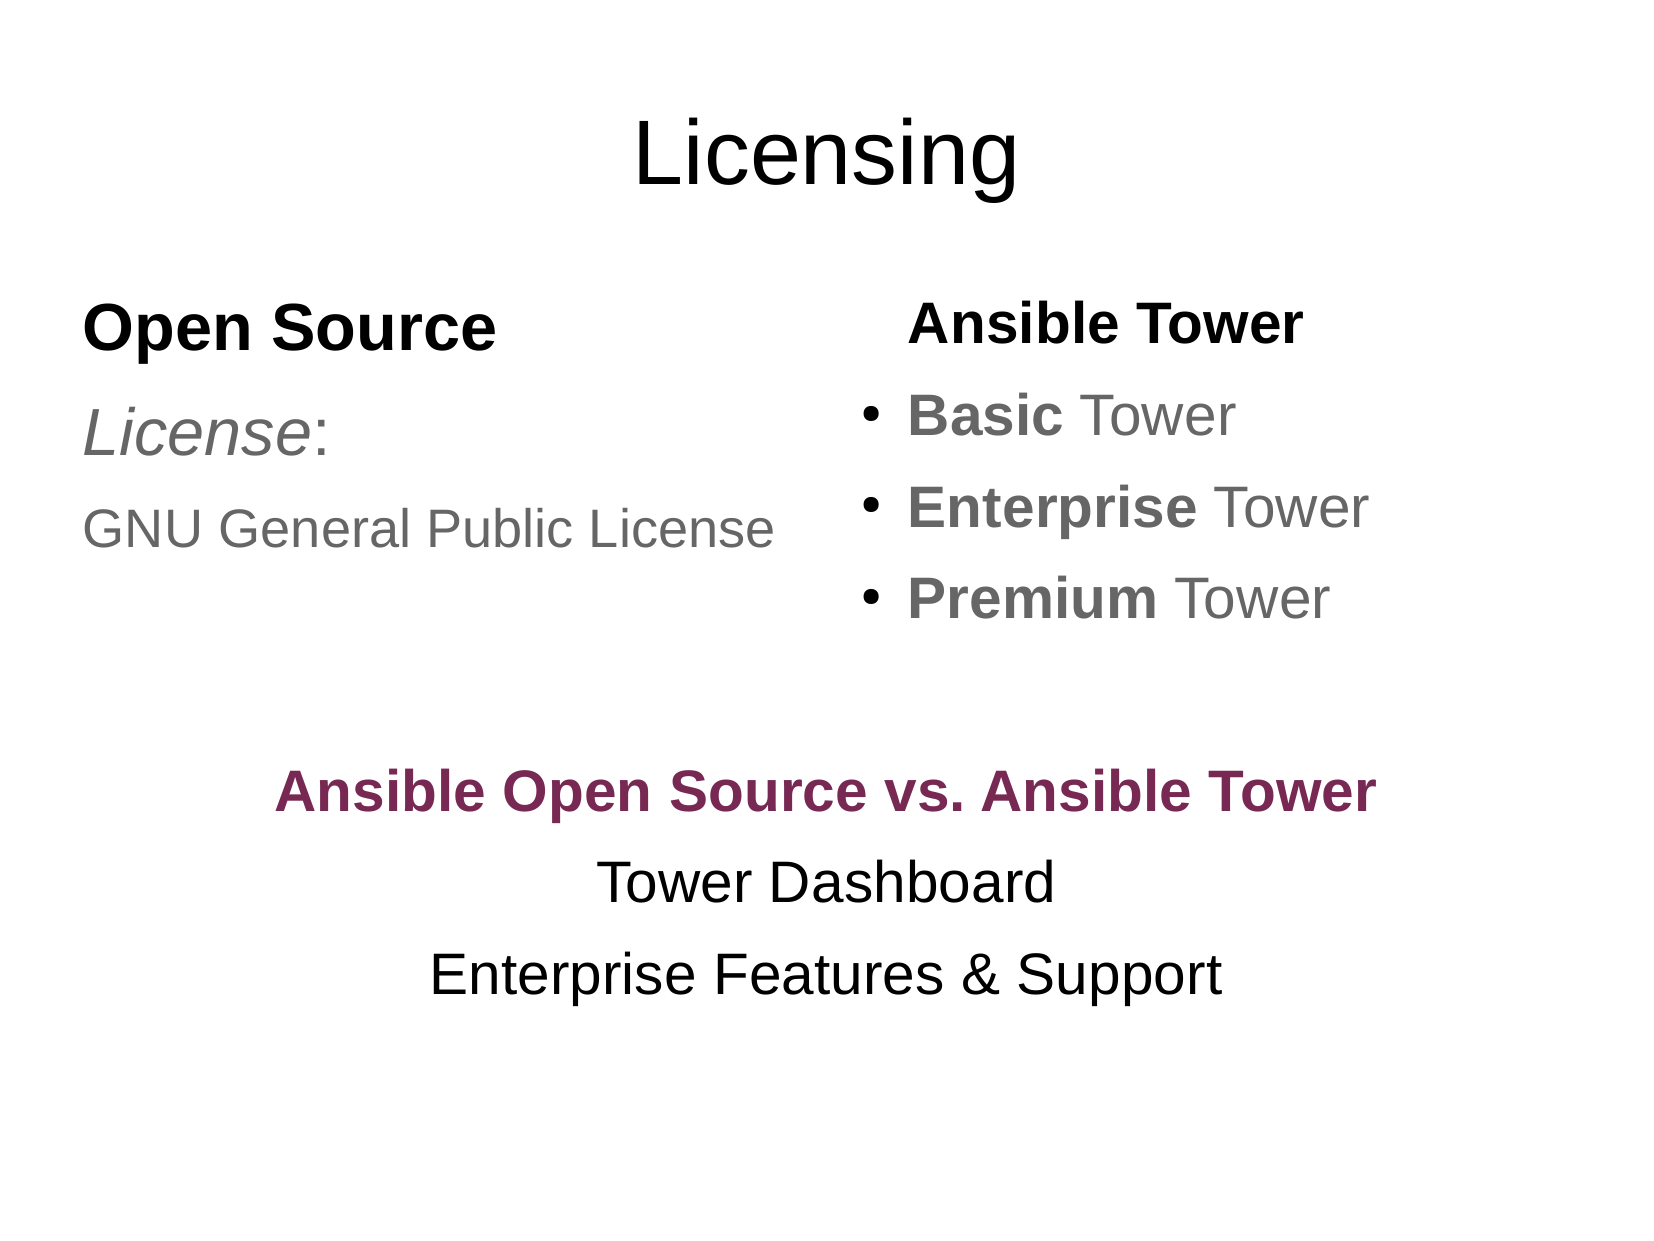

# Licensing
Open Source
License:
GNU General Public License
Ansible Tower
Basic Tower
Enterprise Tower
Premium Tower
Ansible Open Source vs. Ansible Tower
Tower Dashboard
Enterprise Features & Support